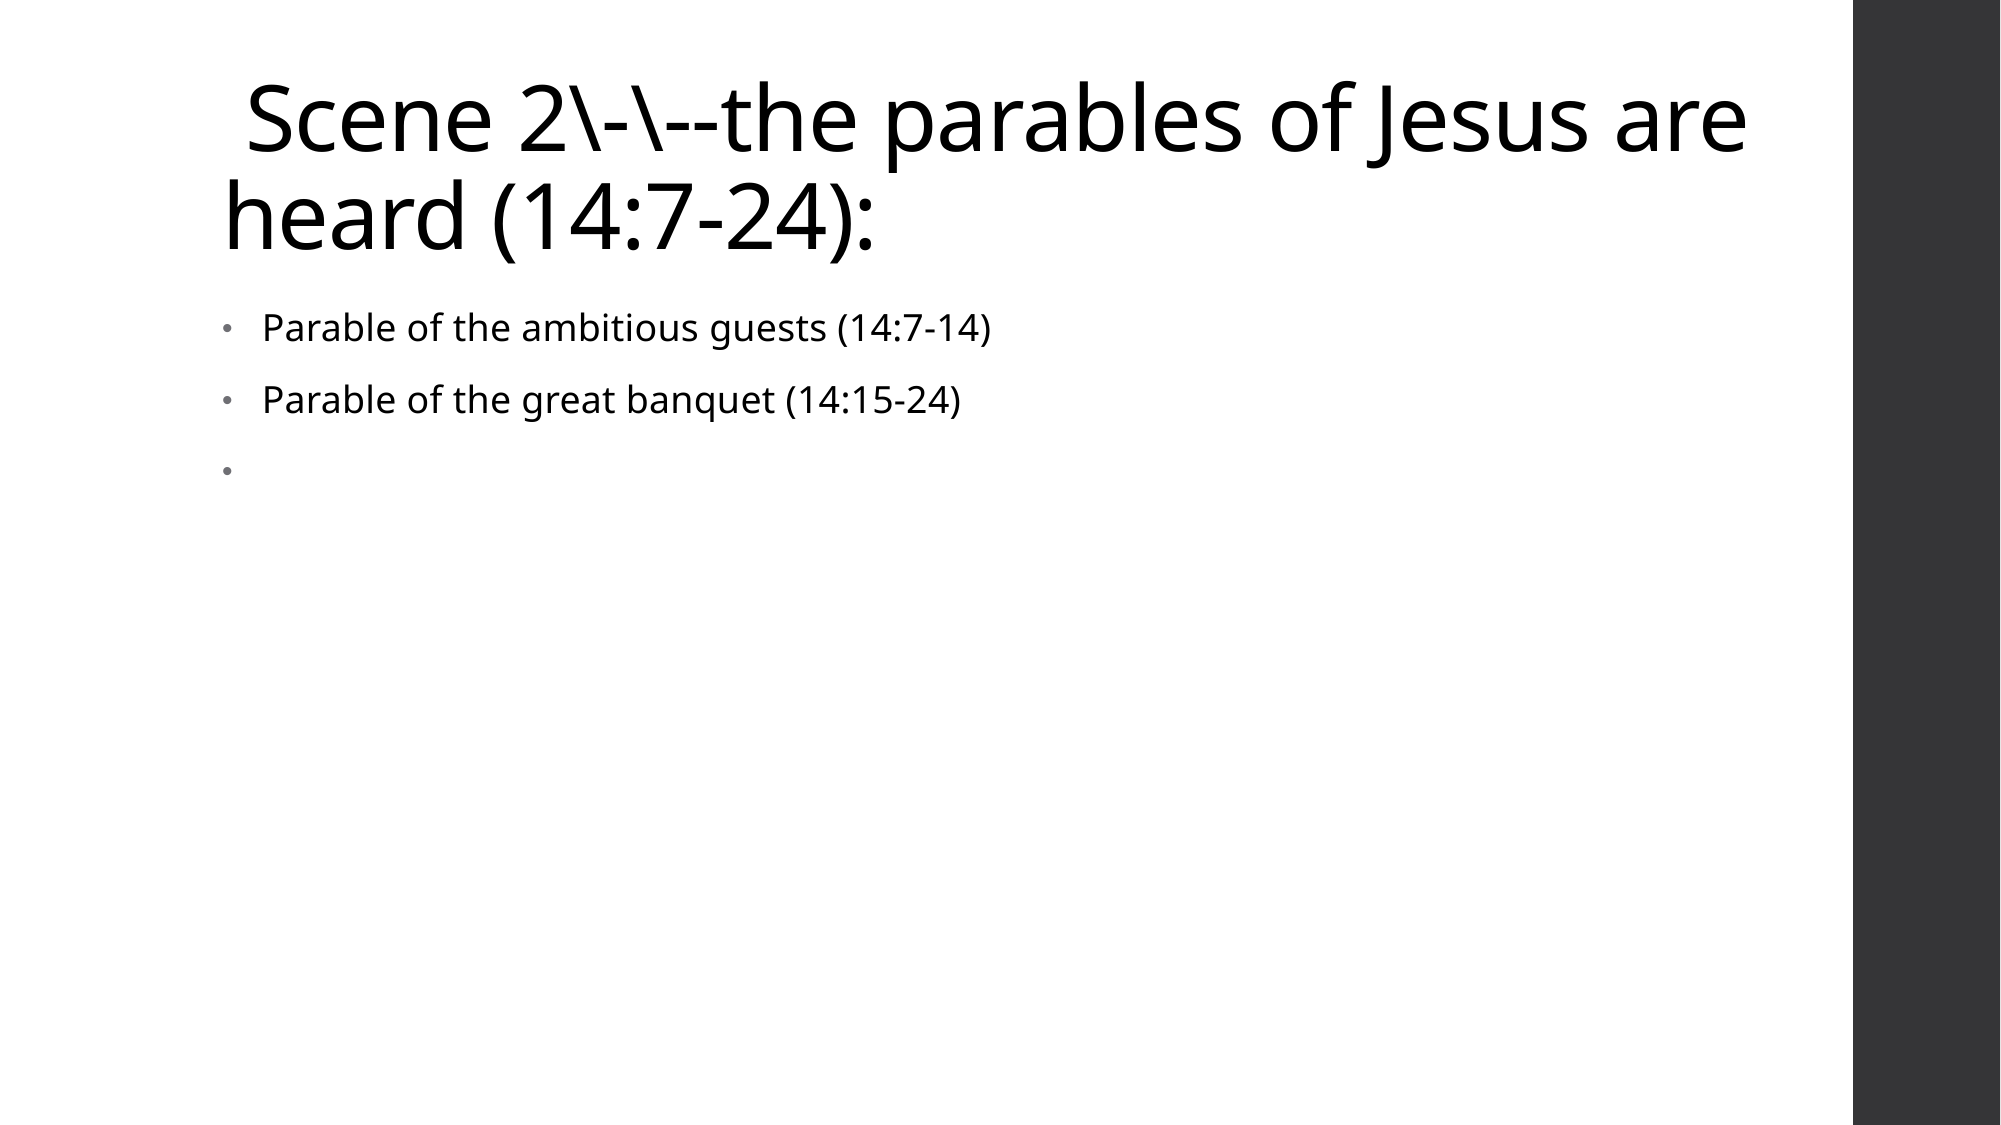

# Scene 2\-\--the parables of Jesus are heard (14:7-24):
 Parable of the ambitious guests (14:7-14)
 Parable of the great banquet (14:15-24)